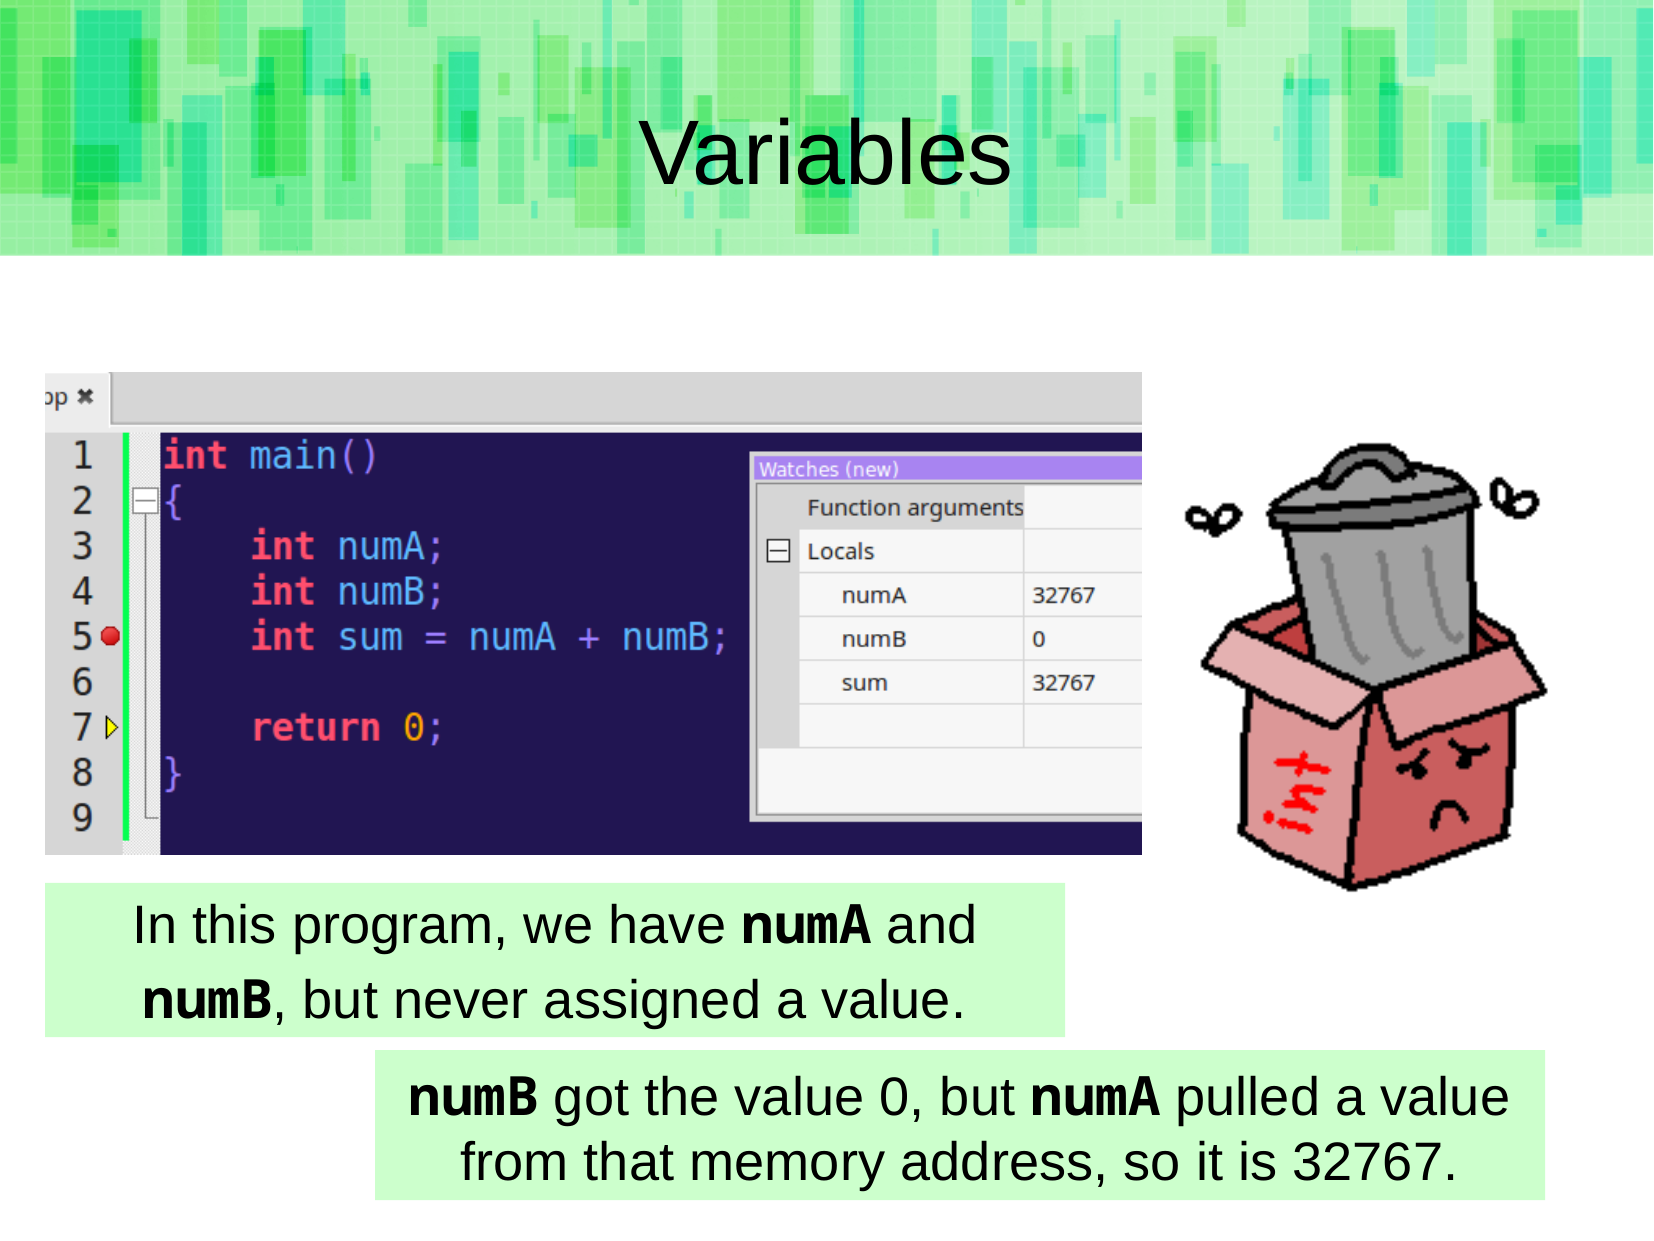

# Variables
In this program, we have numA and numB, but never assigned a value.
numB got the value 0, but numA pulled a value from that memory address, so it is 32767.